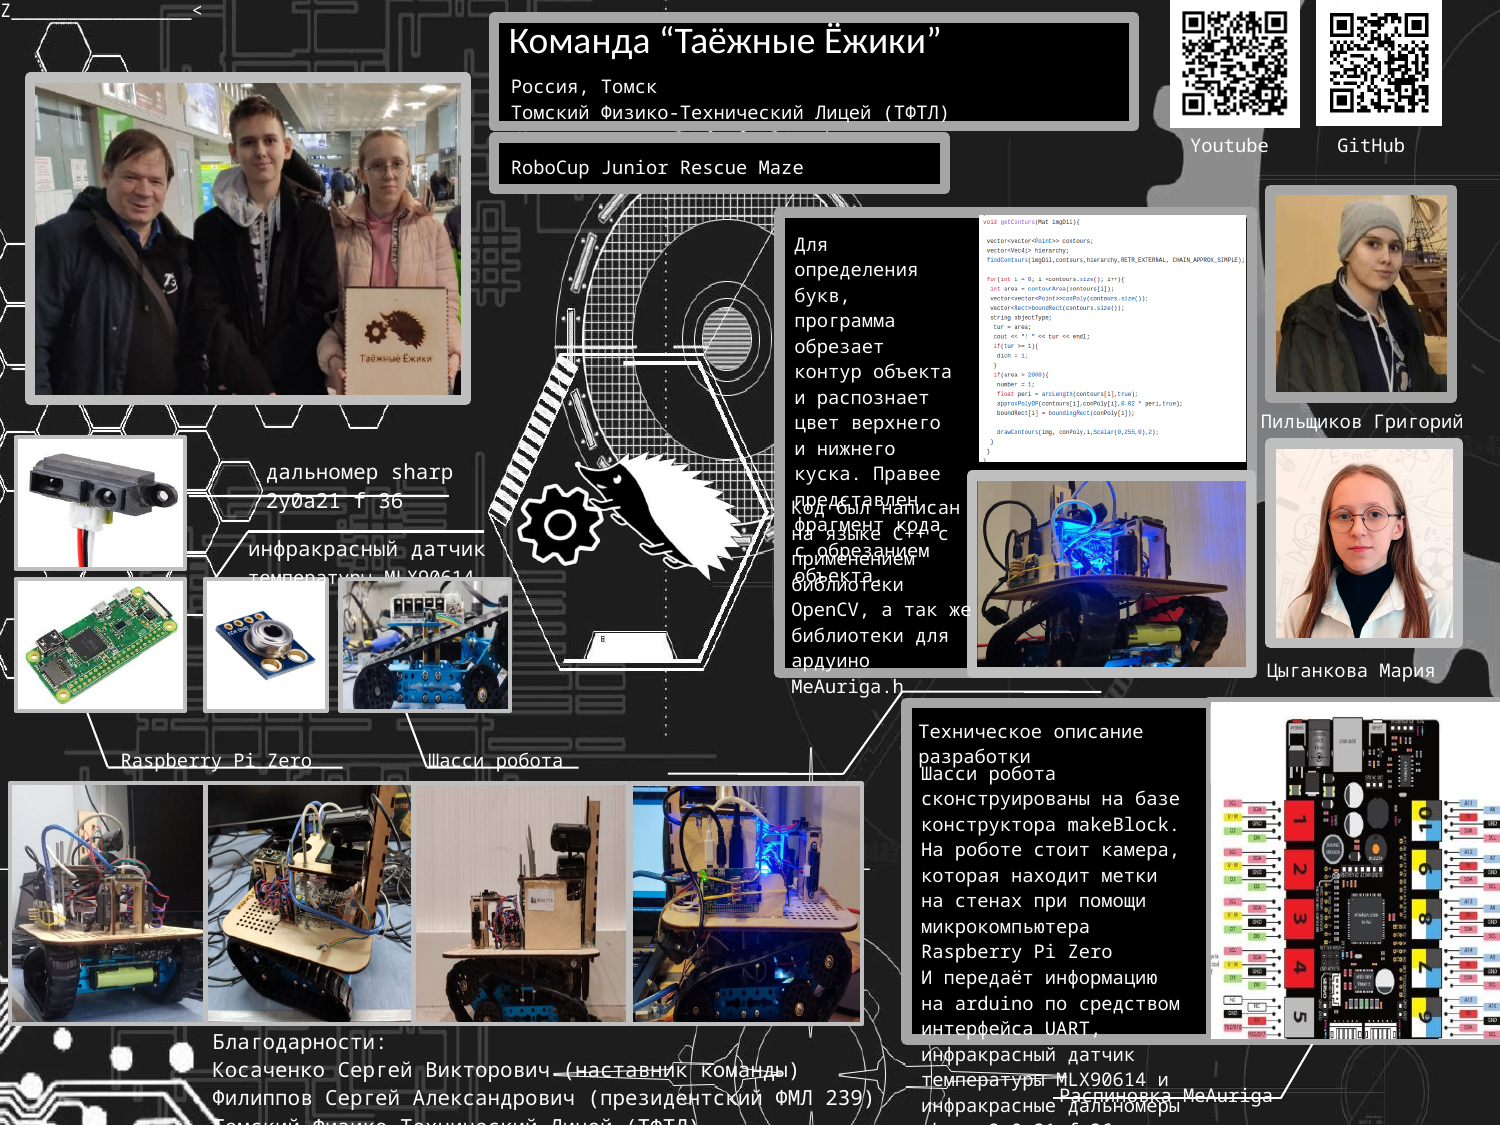

Z________________<
Команда “Таёжные Ёжики”
Россия, Томск
Томский Физико-Технический Лицей (ТФТЛ)
Youtube
GitHub
RoboCup Junior Rescue Maze
Для определения букв, программа обрезает контур объекта и распознает цвет верхнего и нижнего куска. Правее представлен фрагмент кода с обрезанием объекта.
Пильщиков Григорий
дальномер sharp 2y0a21 f 36
Код был написан на языке C++ с применением библиотеки OpenCV, а так же библиотеки для ардуино MeAuriga.h
инфракрасный датчик температуры MLX90614
Цыганкова Мария
Техническое описание разработки
 Raspberry Pi Zero
Шасси робота
Шасси робота сконструированы на базе конструктора makeBlock. На роботе стоит камера, которая находит метки на стенах при помощи микрокомпьютера Raspberry Pi Zero
И передаёт информацию на arduino по средством интерфейса UART, инфракрасный датчик температуры MLX90614 и инфракрасные дальномеры sharp 2y0a21 f 36.
Благодарности:
Косаченко Сергей Викторович (наставник команды)
Филиппов Сергей Александрович (президентский ФМЛ 239)
Томский Физико-Технический Лицей (ТФТЛ)
Томская Электронная Компания (ТЭК)
Распиновка MeAuriga